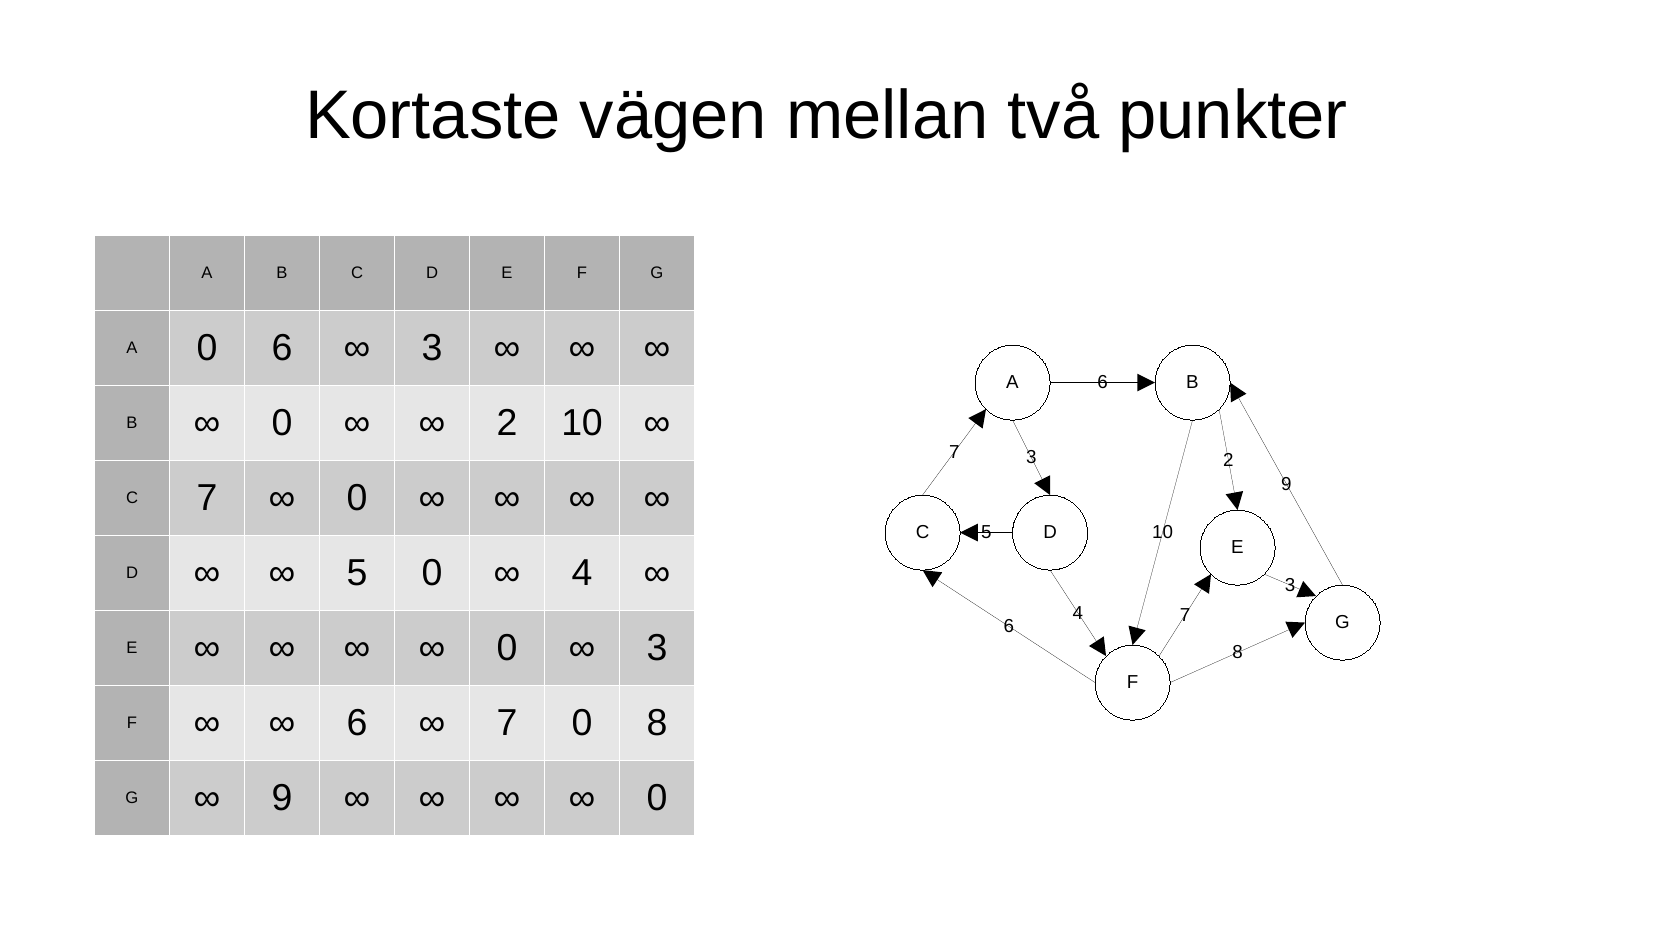

# Kortaste vägen mellan två punkter
| | A | B | C | D | E | F | G |
| --- | --- | --- | --- | --- | --- | --- | --- |
| A | 0 | 6 | ∞ | 3 | ∞ | ∞ | ∞ |
| B | ∞ | 0 | ∞ | ∞ | 2 | 10 | ∞ |
| C | 7 | ∞ | 0 | ∞ | ∞ | ∞ | ∞ |
| D | ∞ | ∞ | 5 | 0 | ∞ | 4 | ∞ |
| E | ∞ | ∞ | ∞ | ∞ | 0 | ∞ | 3 |
| F | ∞ | ∞ | 6 | ∞ | 7 | 0 | 8 |
| G | ∞ | 9 | ∞ | ∞ | ∞ | ∞ | 0 |
A
B
C
D
E
G
F